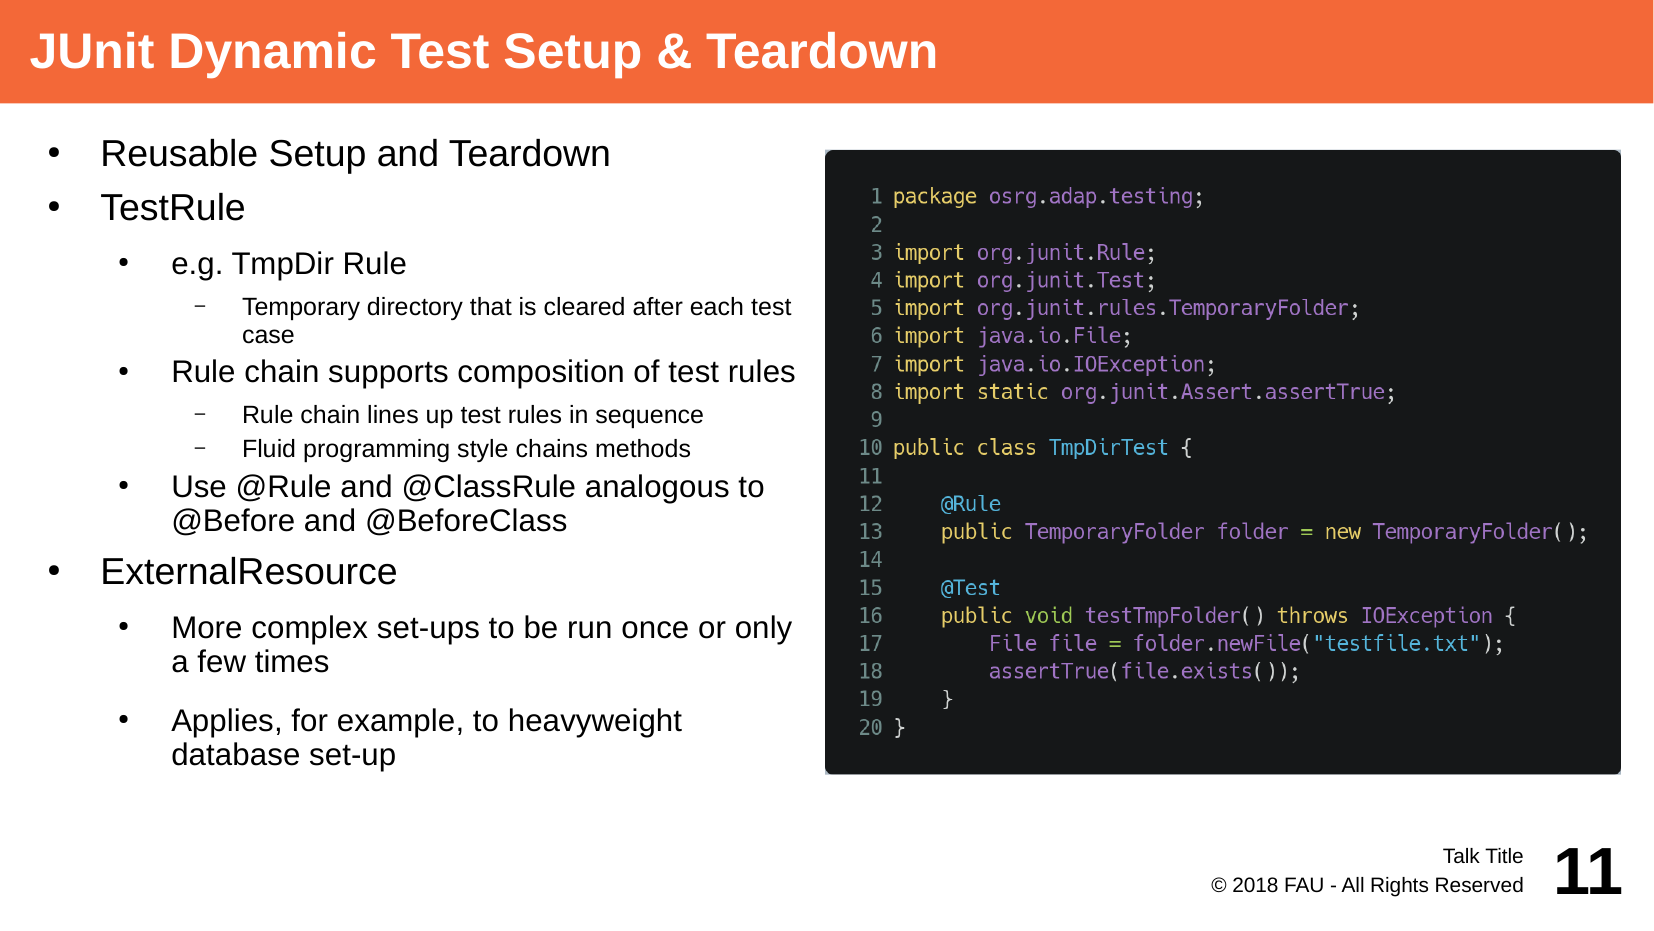

# JUnit Dynamic Test Setup & Teardown
Reusable Setup and Teardown
TestRule
e.g. TmpDir Rule
Temporary directory that is cleared after each test case
Rule chain supports composition of test rules
Rule chain lines up test rules in sequence
Fluid programming style chains methods
Use @Rule and @ClassRule analogous to @Before and @BeforeClass
ExternalResource
More complex set-ups to be run once or only a few times
Applies, for example, to heavyweight database set-up
Talk Title
11
© 2018 FAU - All Rights Reserved